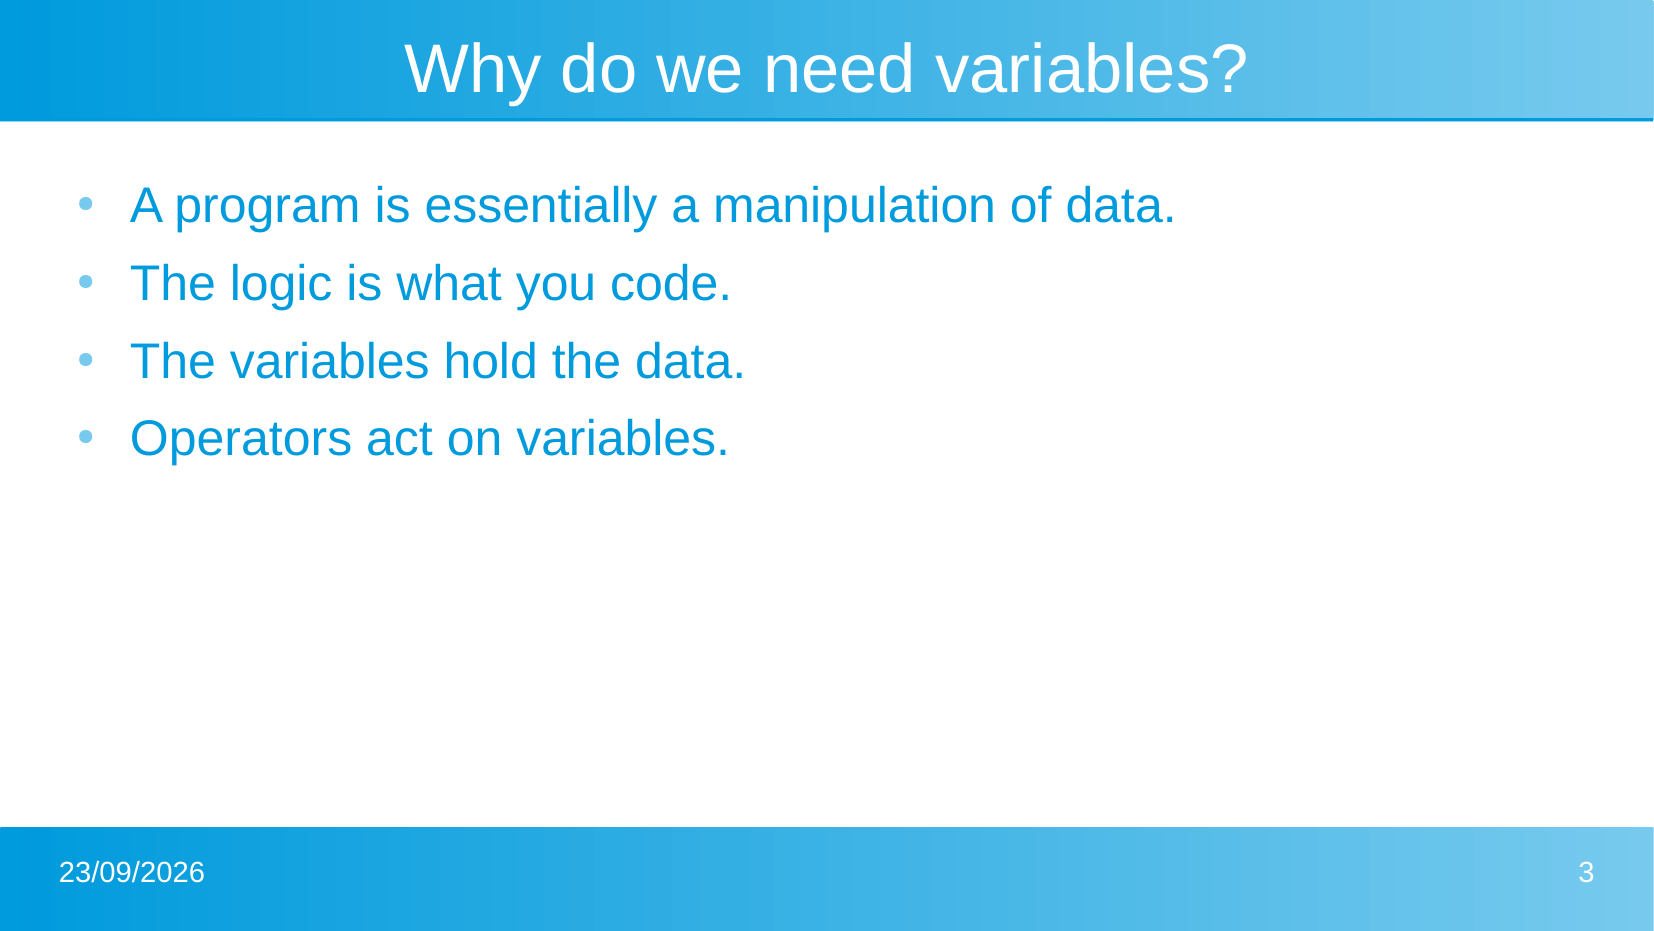

# Why do we need variables?
A program is essentially a manipulation of data.
The logic is what you code.
The variables hold the data.
Operators act on variables.
3